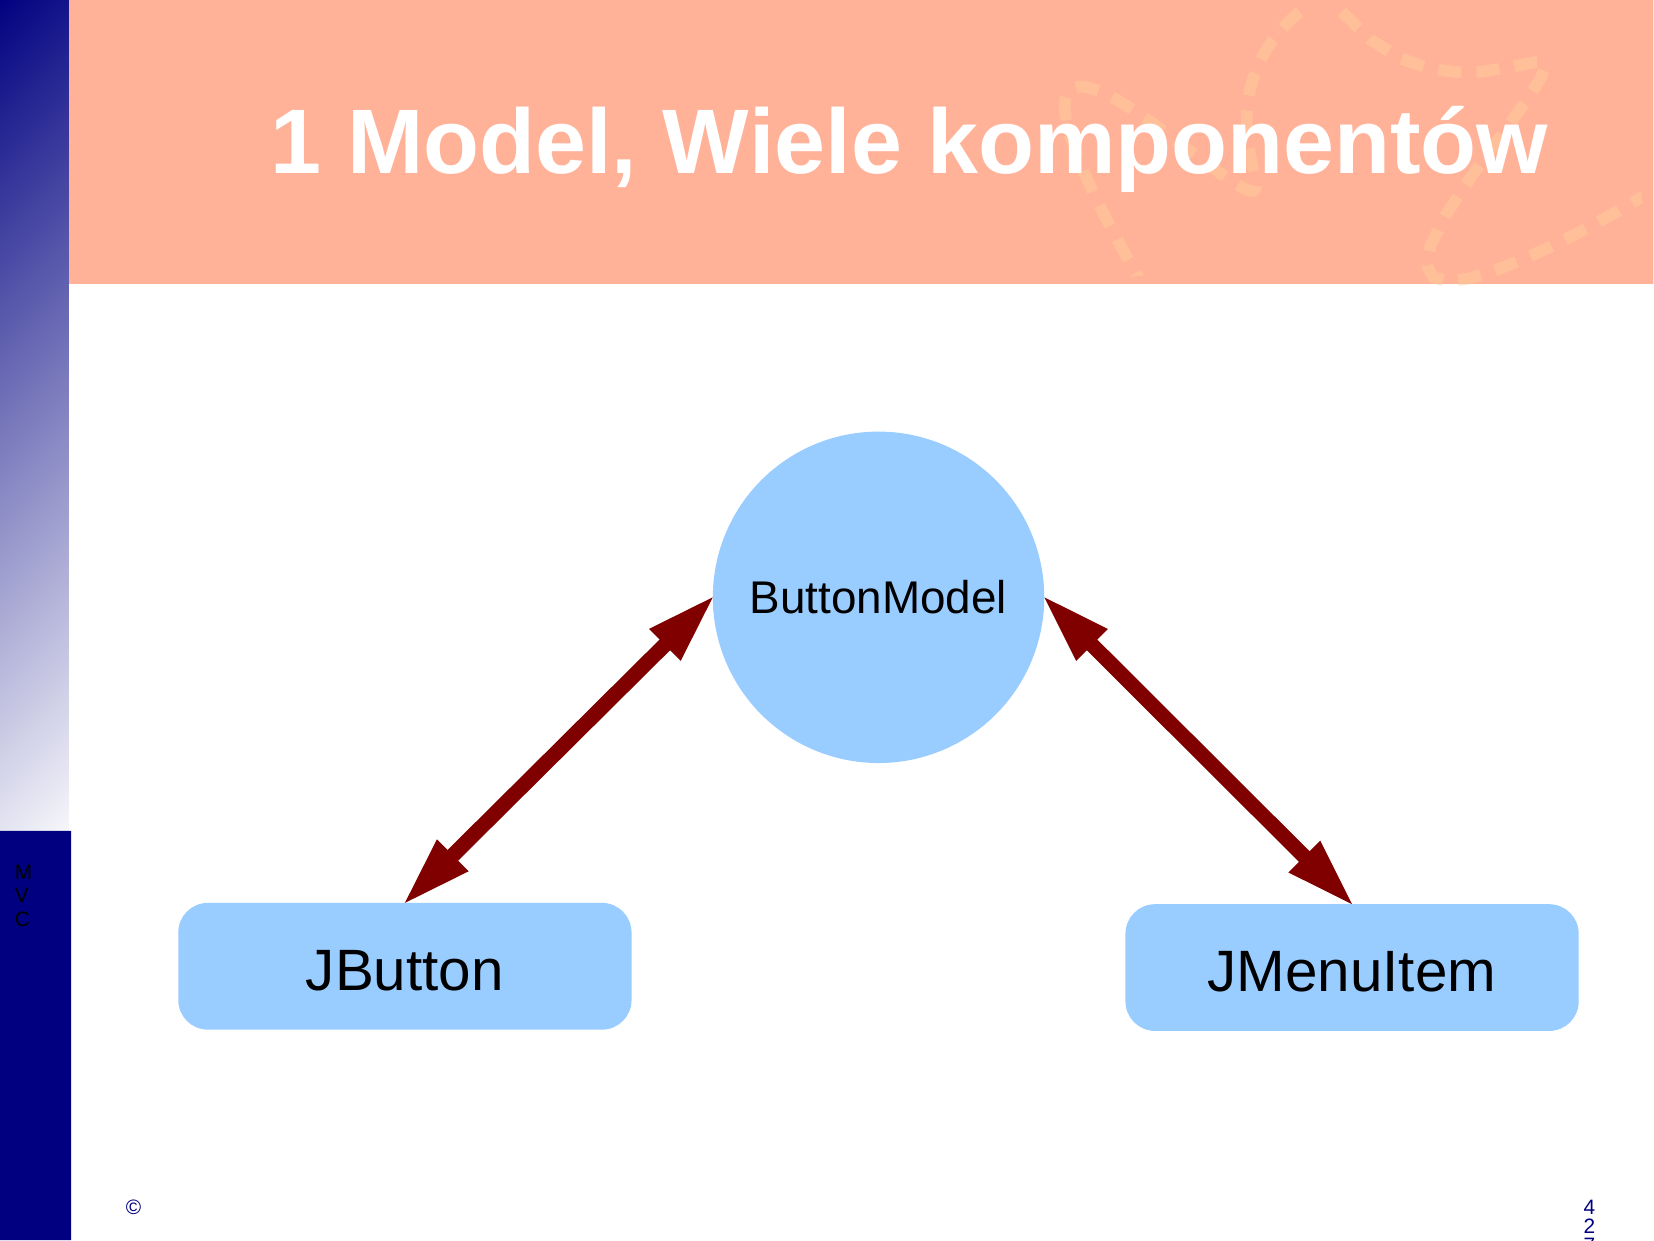

# 1 Model, Wiele komponentów
ButtonModel
M
V
C
JButton
JMenuItem